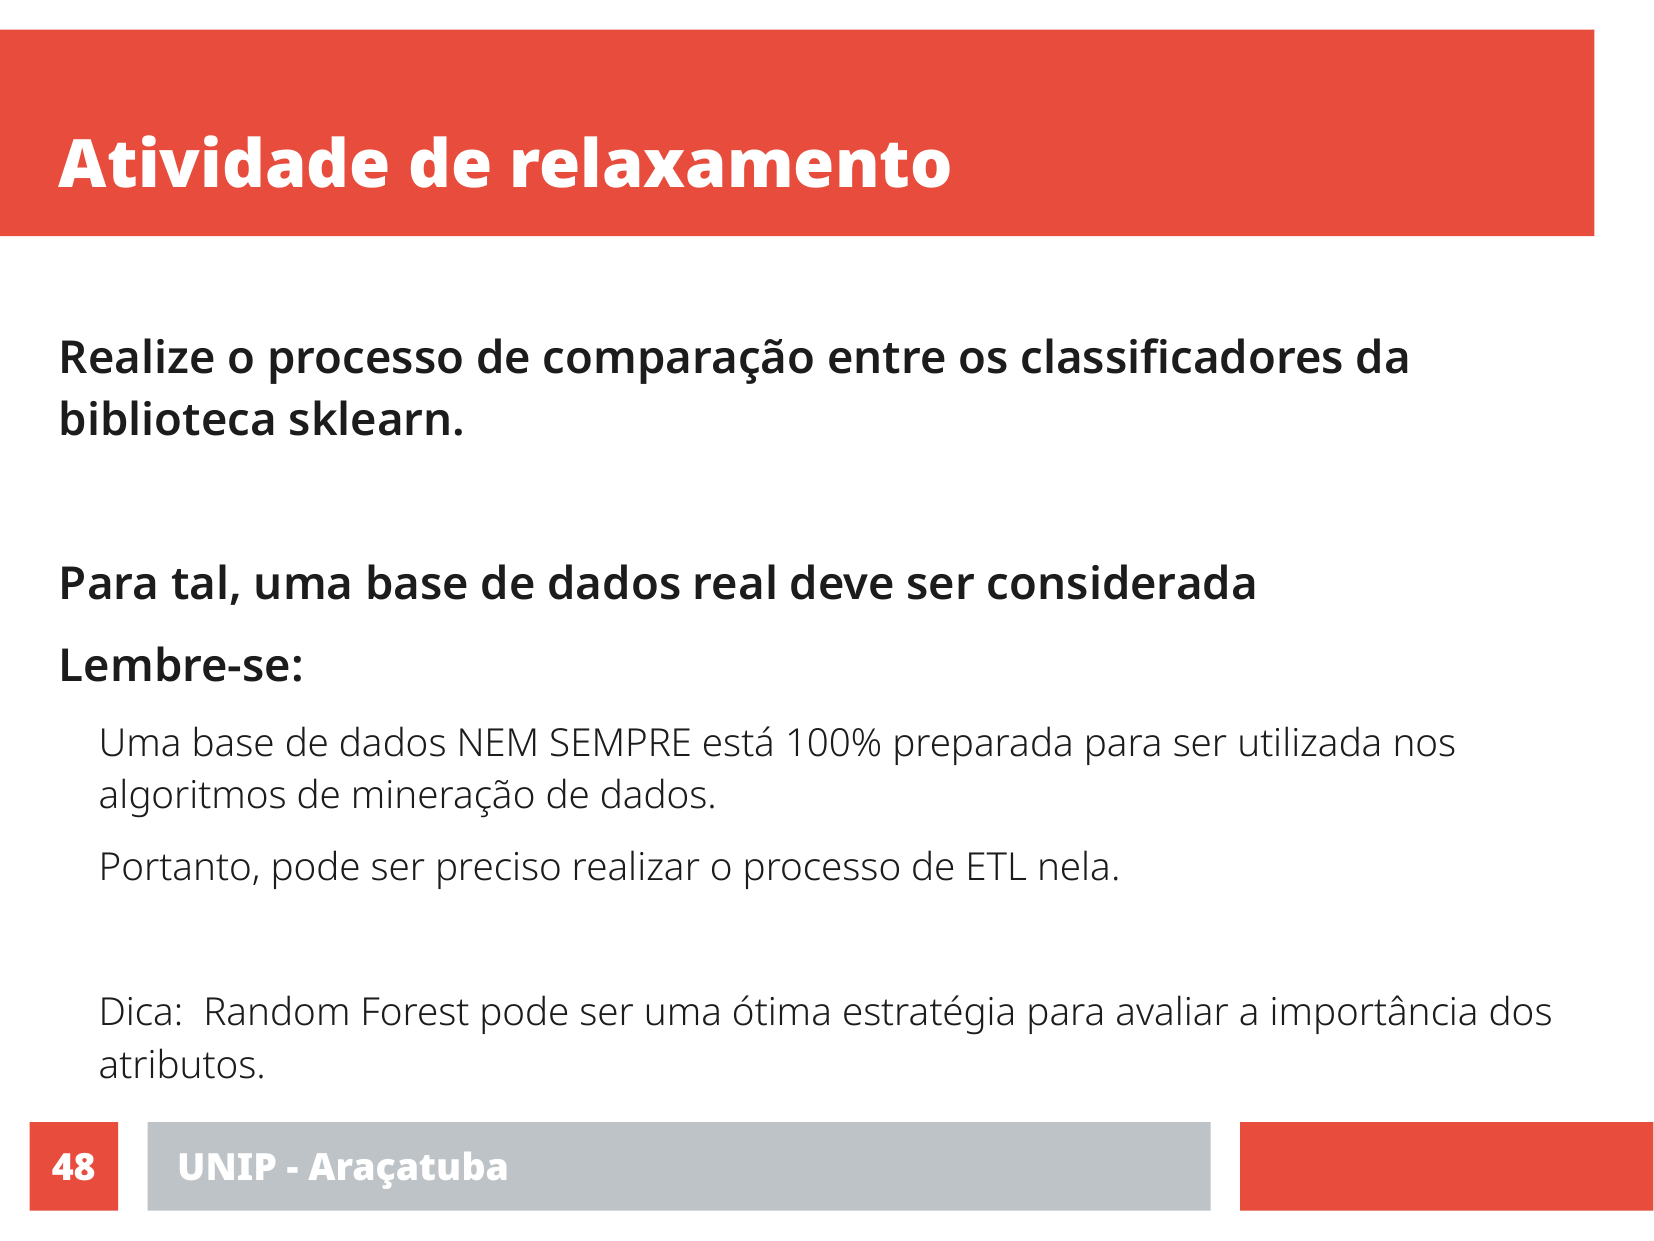

# Atividade de relaxamento
Realize o processo de comparação entre os classificadores da biblioteca sklearn.
Para tal, uma base de dados real deve ser considerada
Lembre-se:
Uma base de dados NEM SEMPRE está 100% preparada para ser utilizada nos algoritmos de mineração de dados.
Portanto, pode ser preciso realizar o processo de ETL nela.
Dica: Random Forest pode ser uma ótima estratégia para avaliar a importância dos atributos.
48
UNIP - Araçatuba